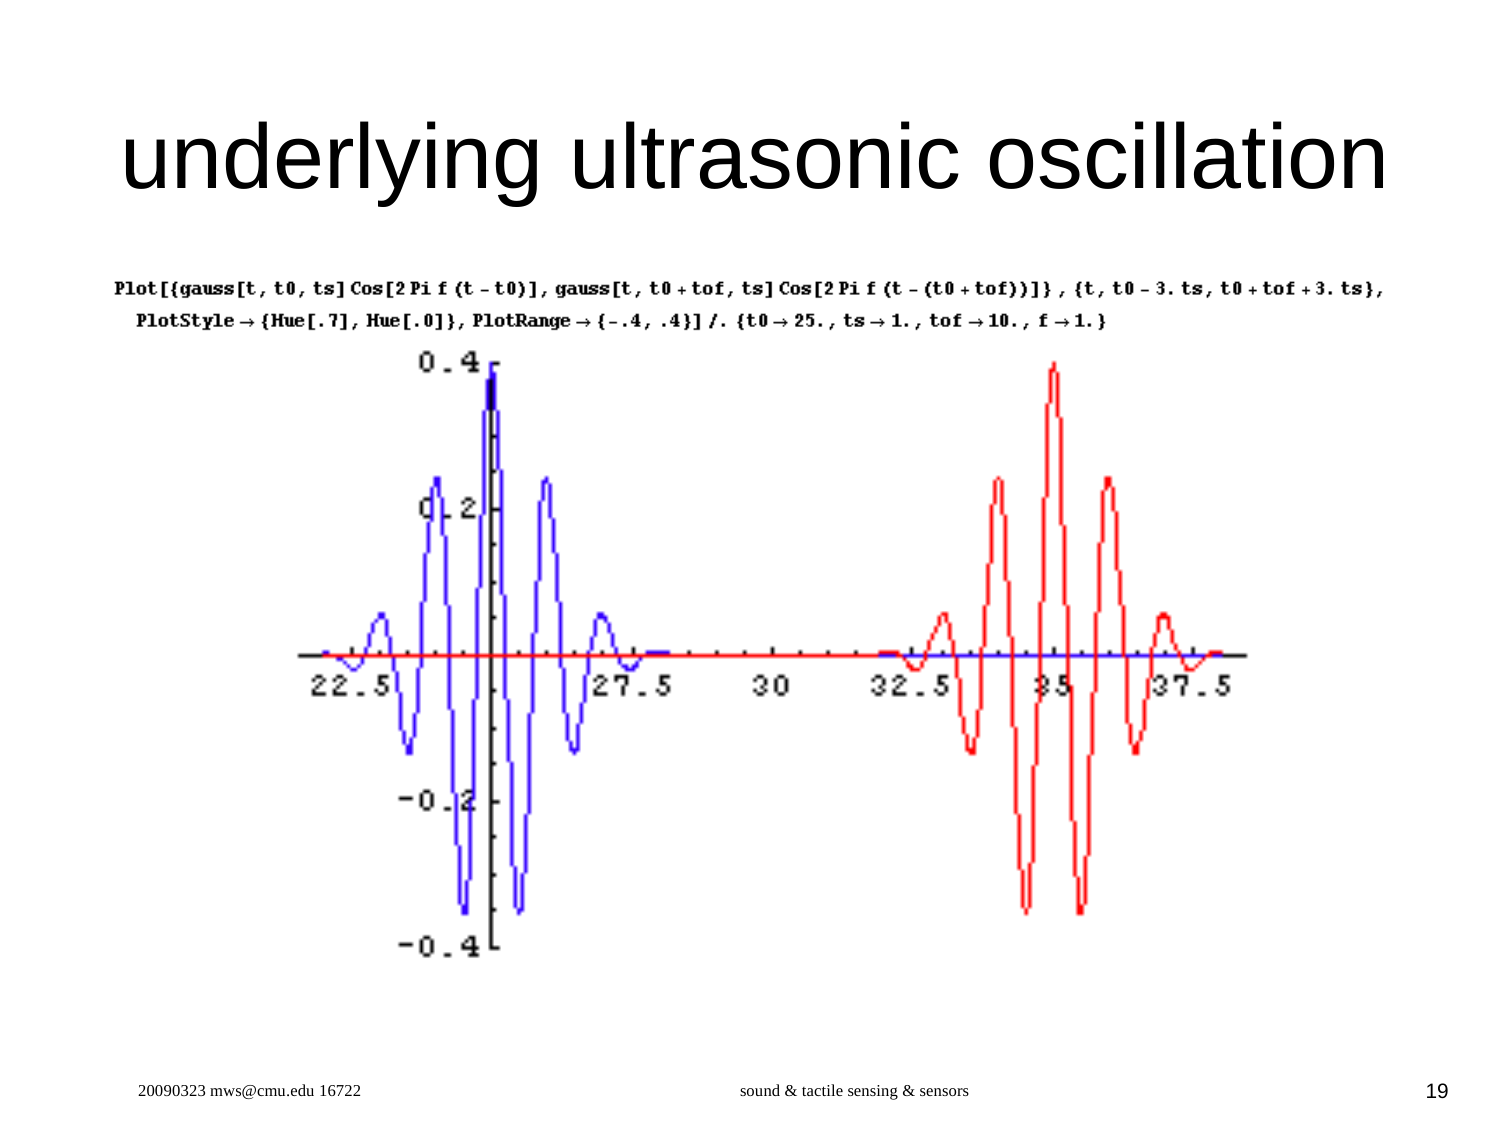

# underlying ultrasonic oscillation
19
20090323 mws@cmu.edu 16722
sound & tactile sensing & sensors